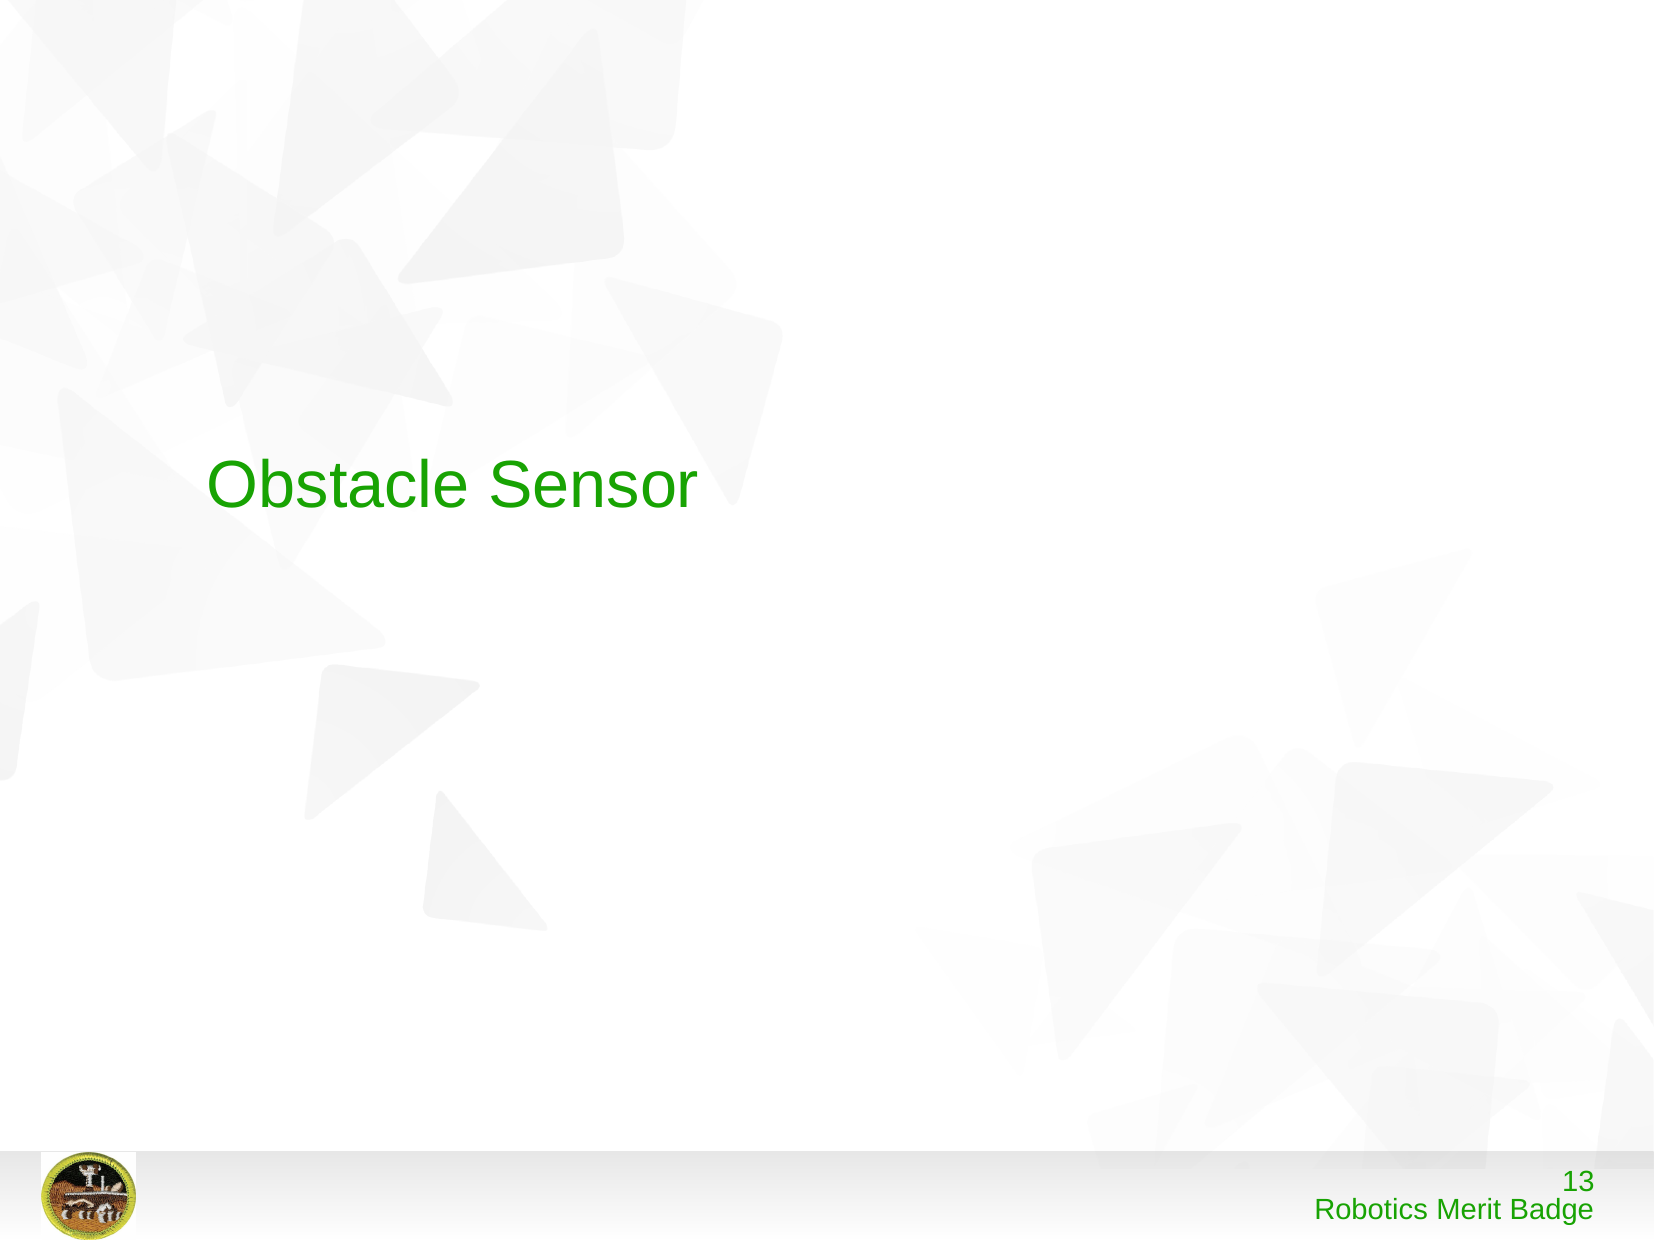

# Obstacle Sensor
13
Robotics Merit Badge